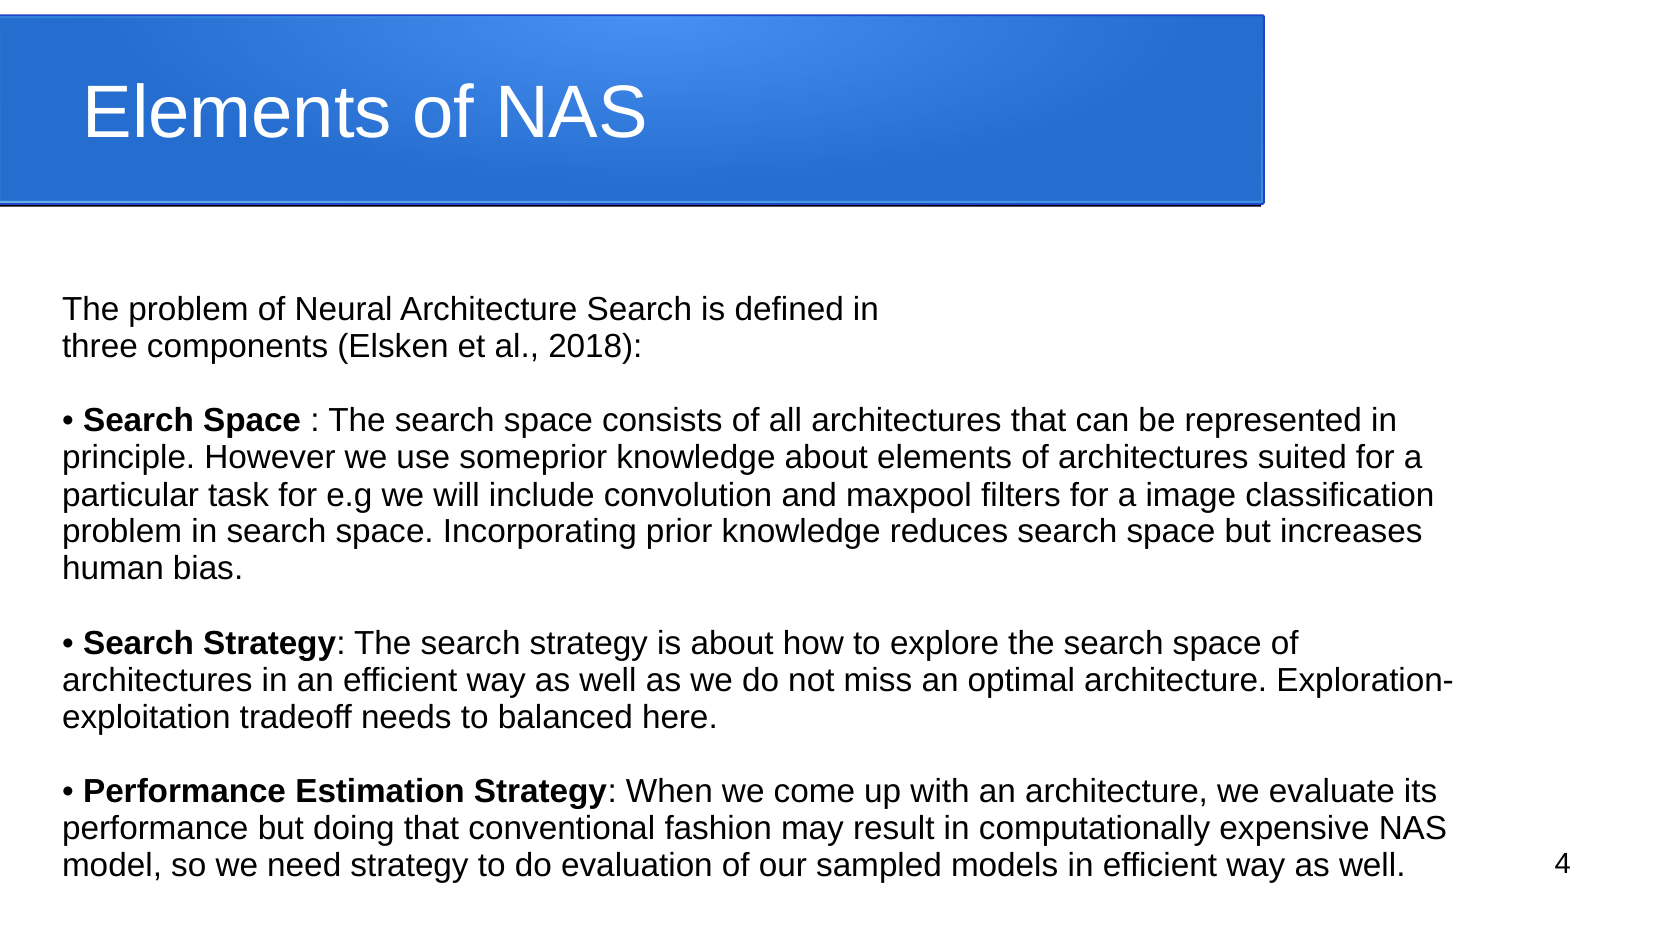

# Elements of NAS
The problem of Neural Architecture Search is defined in
three components (Elsken et al., 2018):
• Search Space : The search space consists of all architectures that can be represented in principle. However we use someprior knowledge about elements of architectures suited for a particular task for e.g we will include convolution and maxpool filters for a image classification problem in search space. Incorporating prior knowledge reduces search space but increases human bias.
• Search Strategy: The search strategy is about how to explore the search space of architectures in an efficient way as well as we do not miss an optimal architecture. Exploration-exploitation tradeoff needs to balanced here.
• Performance Estimation Strategy: When we come up with an architecture, we evaluate its performance but doing that conventional fashion may result in computationally expensive NAS model, so we need strategy to do evaluation of our sampled models in efficient way as well.
4